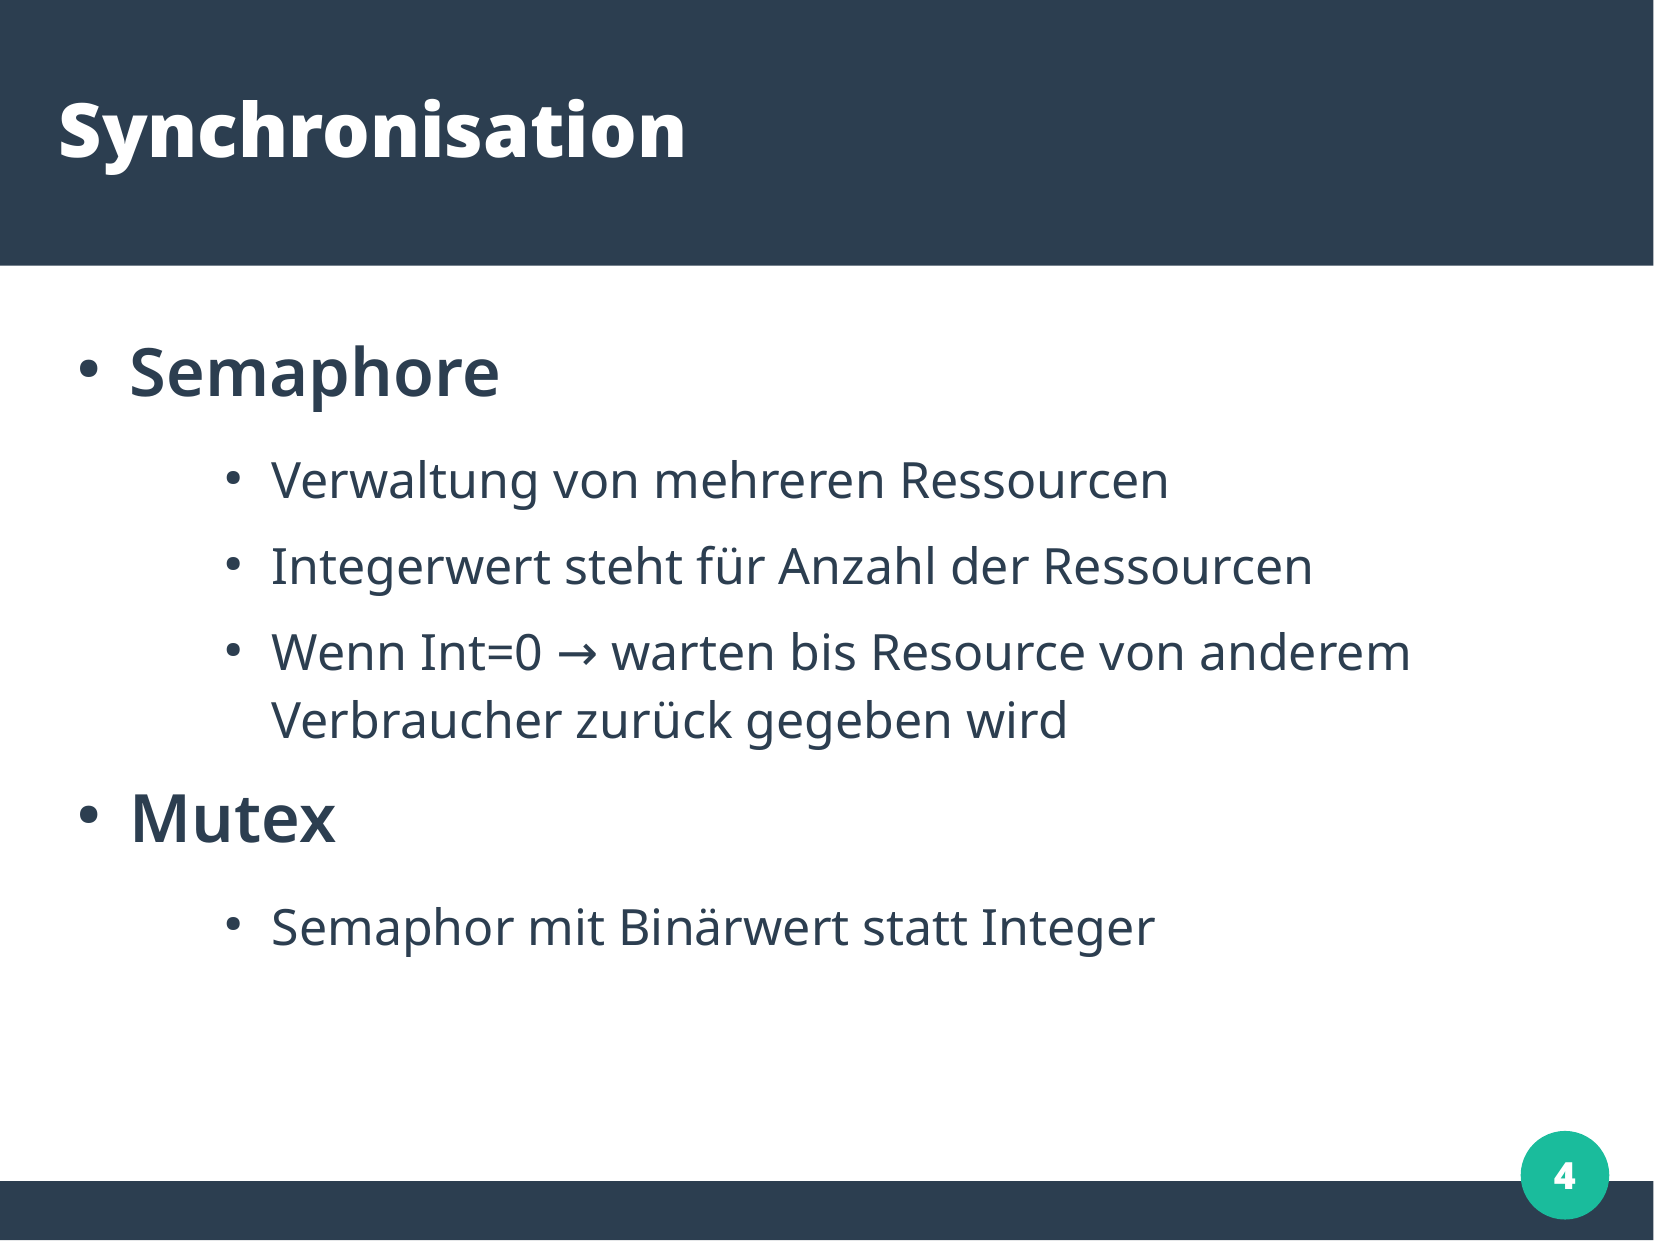

# Synchronisation
Semaphore
Verwaltung von mehreren Ressourcen
Integerwert steht für Anzahl der Ressourcen
Wenn Int=0 → warten bis Resource von anderem Verbraucher zurück gegeben wird
Mutex
Semaphor mit Binärwert statt Integer
4